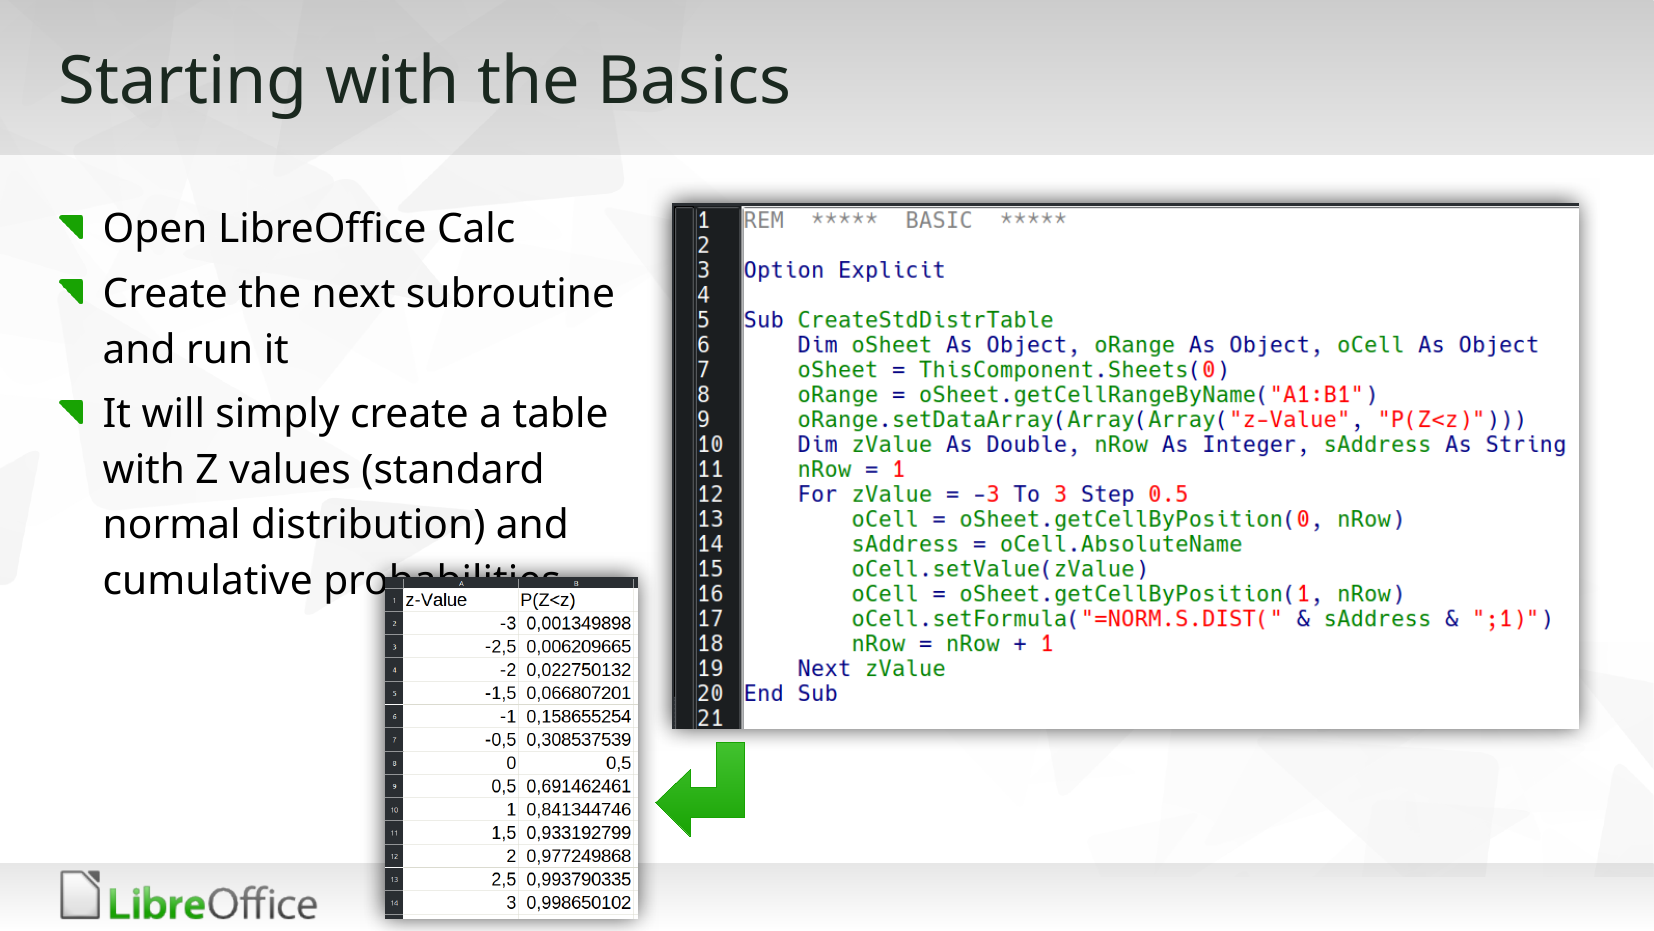

# Starting with the Basics
Open LibreOffice Calc
Create the next subroutine and run it
It will simply create a table with Z values (standard normal distribution) and cumulative probabilities